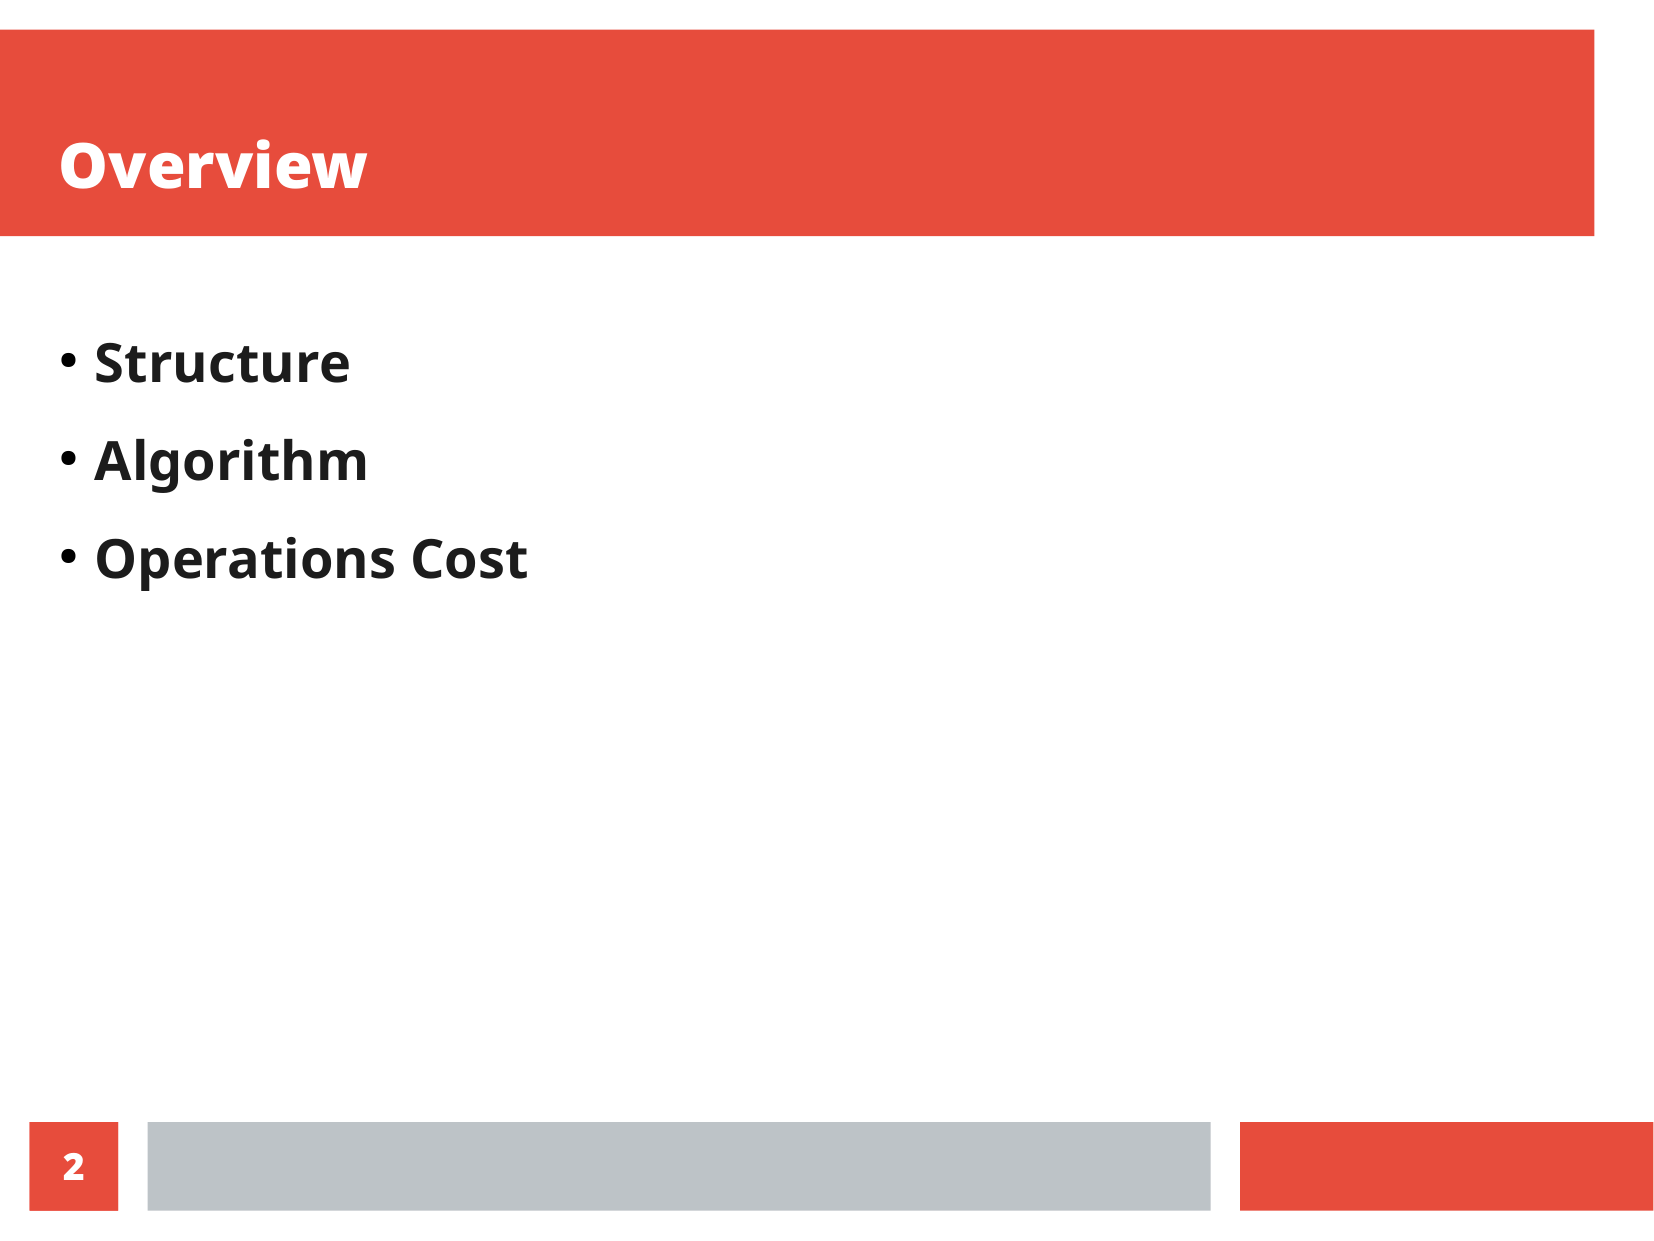

# Overview
Structure
Algorithm
Operations Cost
2